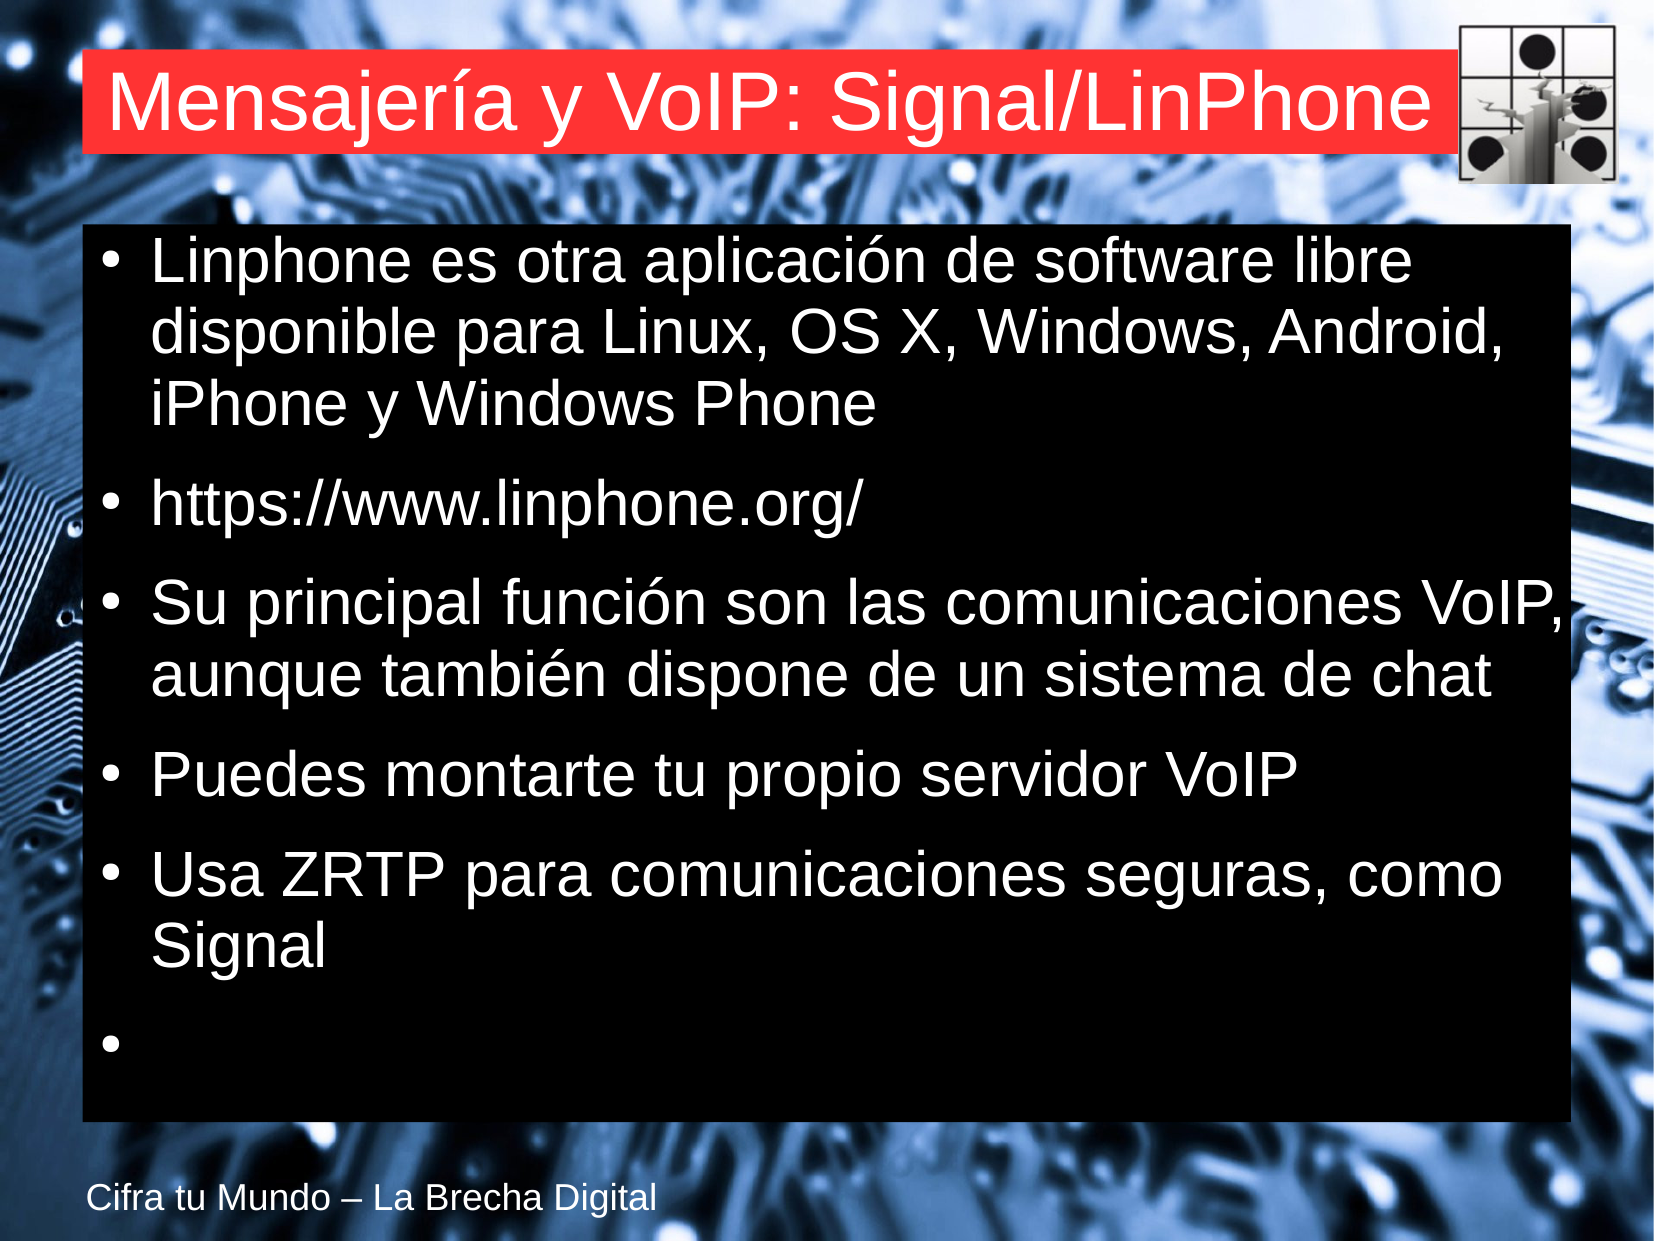

Tráfico de datos seguro con Tor y/o VPN
Mensajería y VoIP: Signal/LinPhone
# Linphone es otra aplicación de software libre disponible para Linux, OS X, Windows, Android, iPhone y Windows Phone
https://www.linphone.org/
Su principal función son las comunicaciones VoIP, aunque también dispone de un sistema de chat
Puedes montarte tu propio servidor VoIP
Usa ZRTP para comunicaciones seguras, como Signal
Cifra tu Mundo – La Brecha Digital